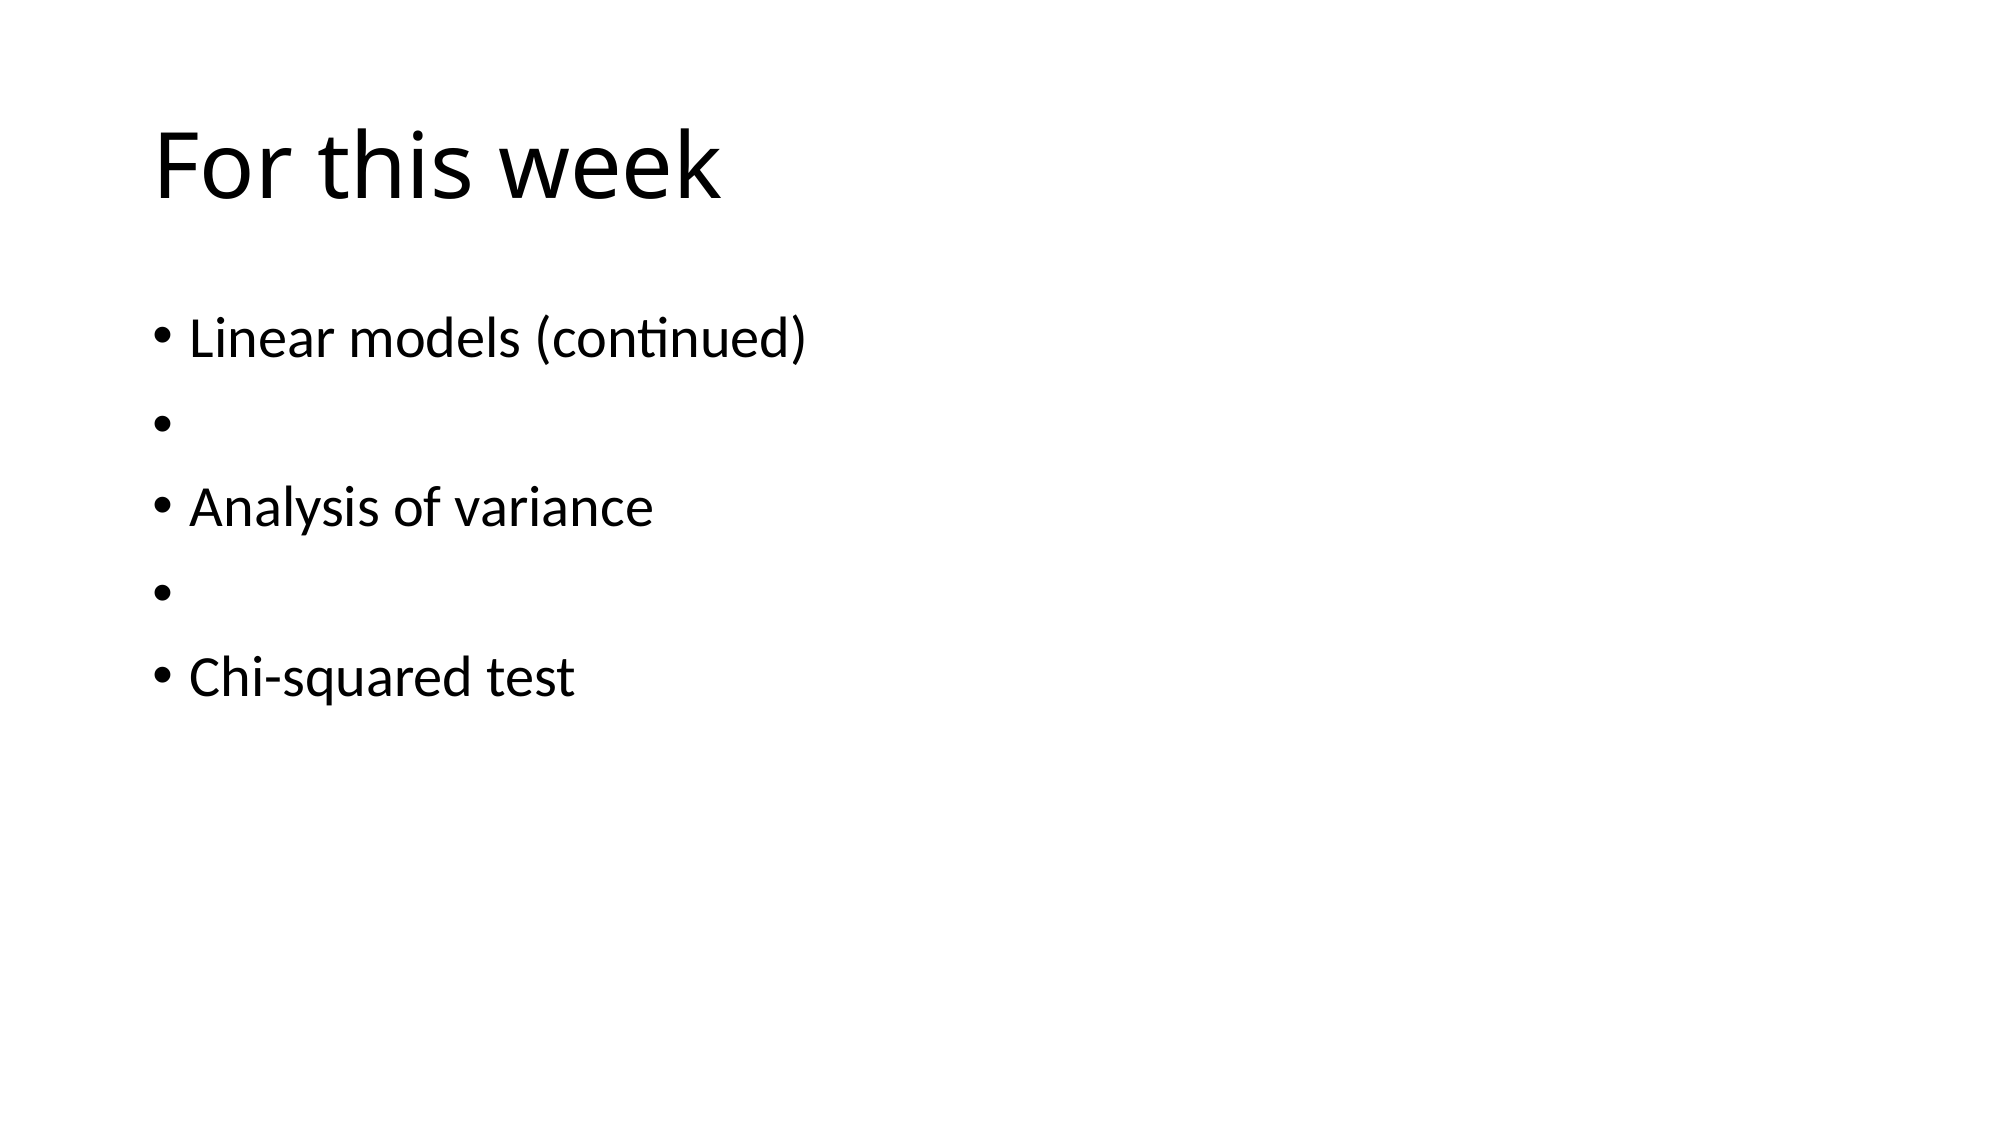

# For this week
Linear models (continued)
Analysis of variance
Chi-squared test